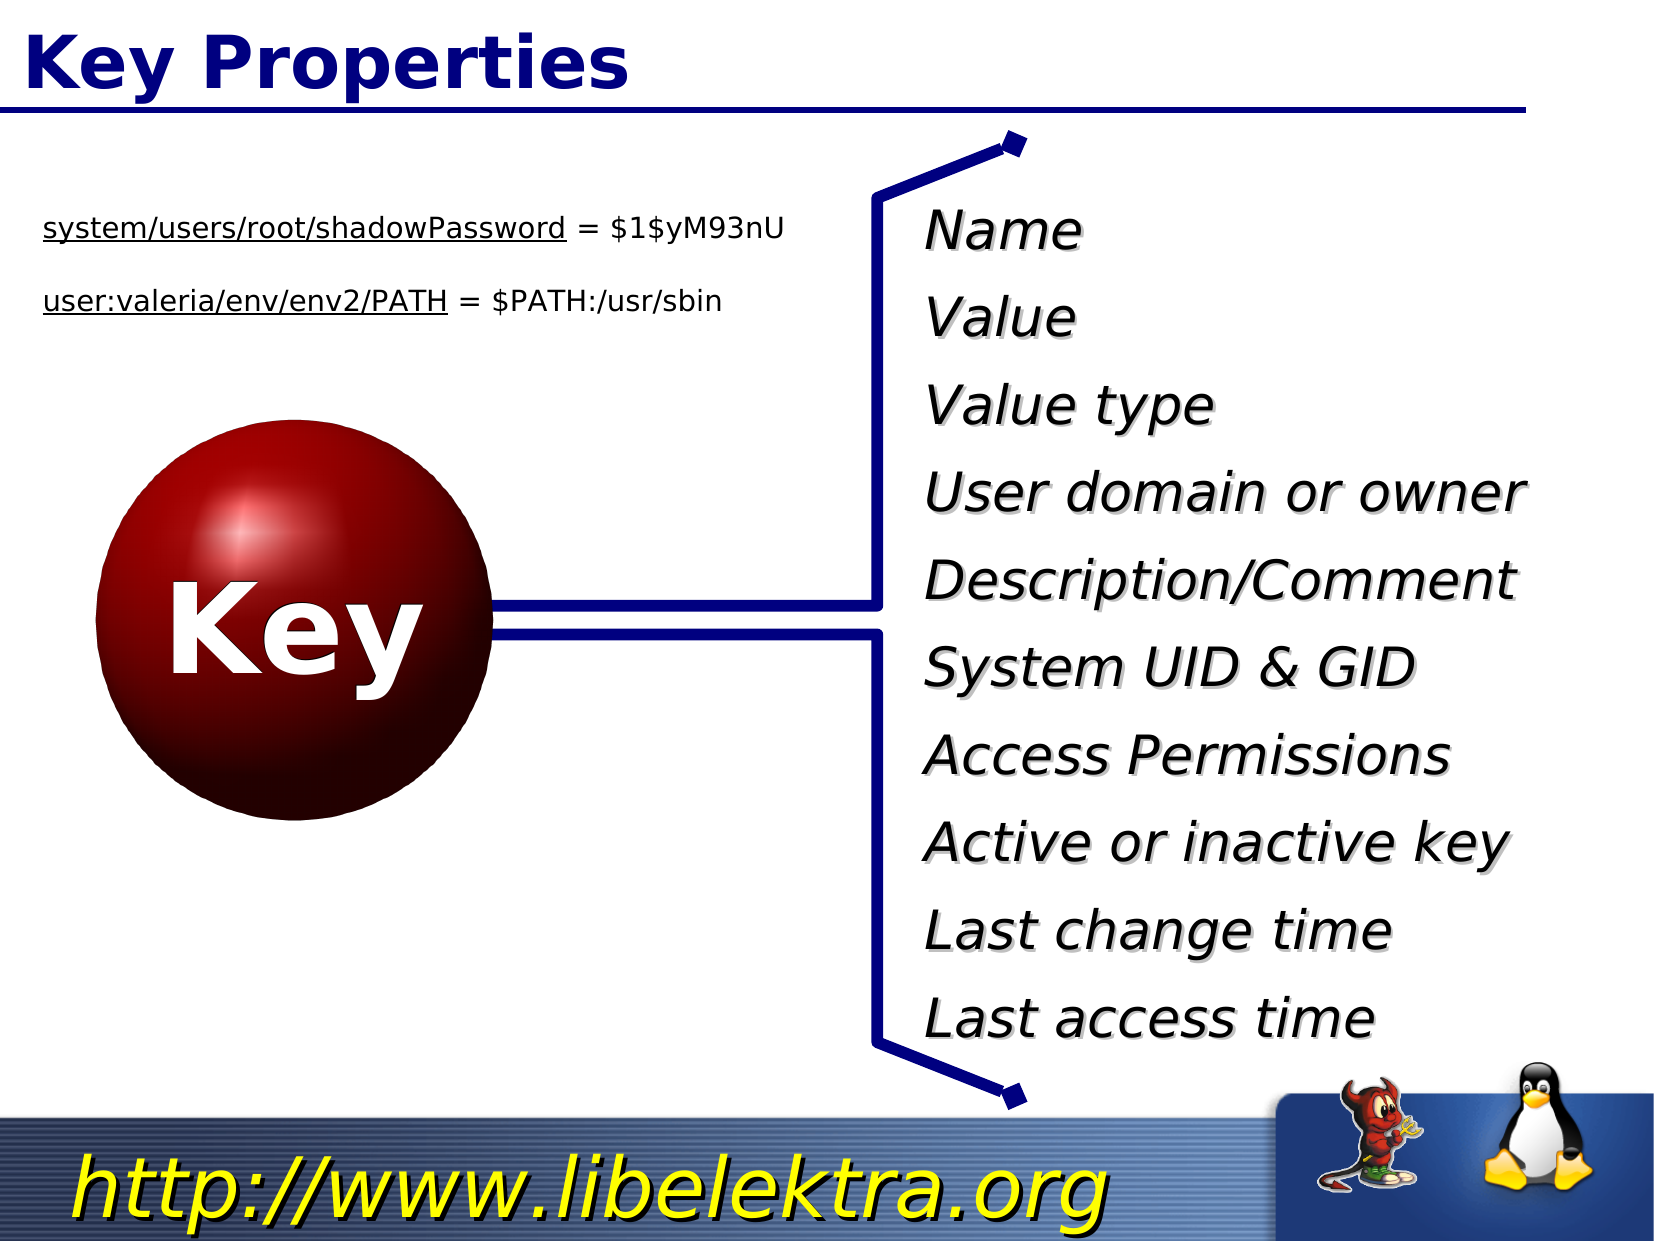

Key Properties
# Name
Value
Value type
User domain or owner
Description/Comment
System UID & GID
Access Permissions
Active or inactive key
Last change time
Last access time
system/users/root/shadowPassword = $1$yM93nU
user:valeria/env/env2/PATH = $PATH:/usr/sbin
Key